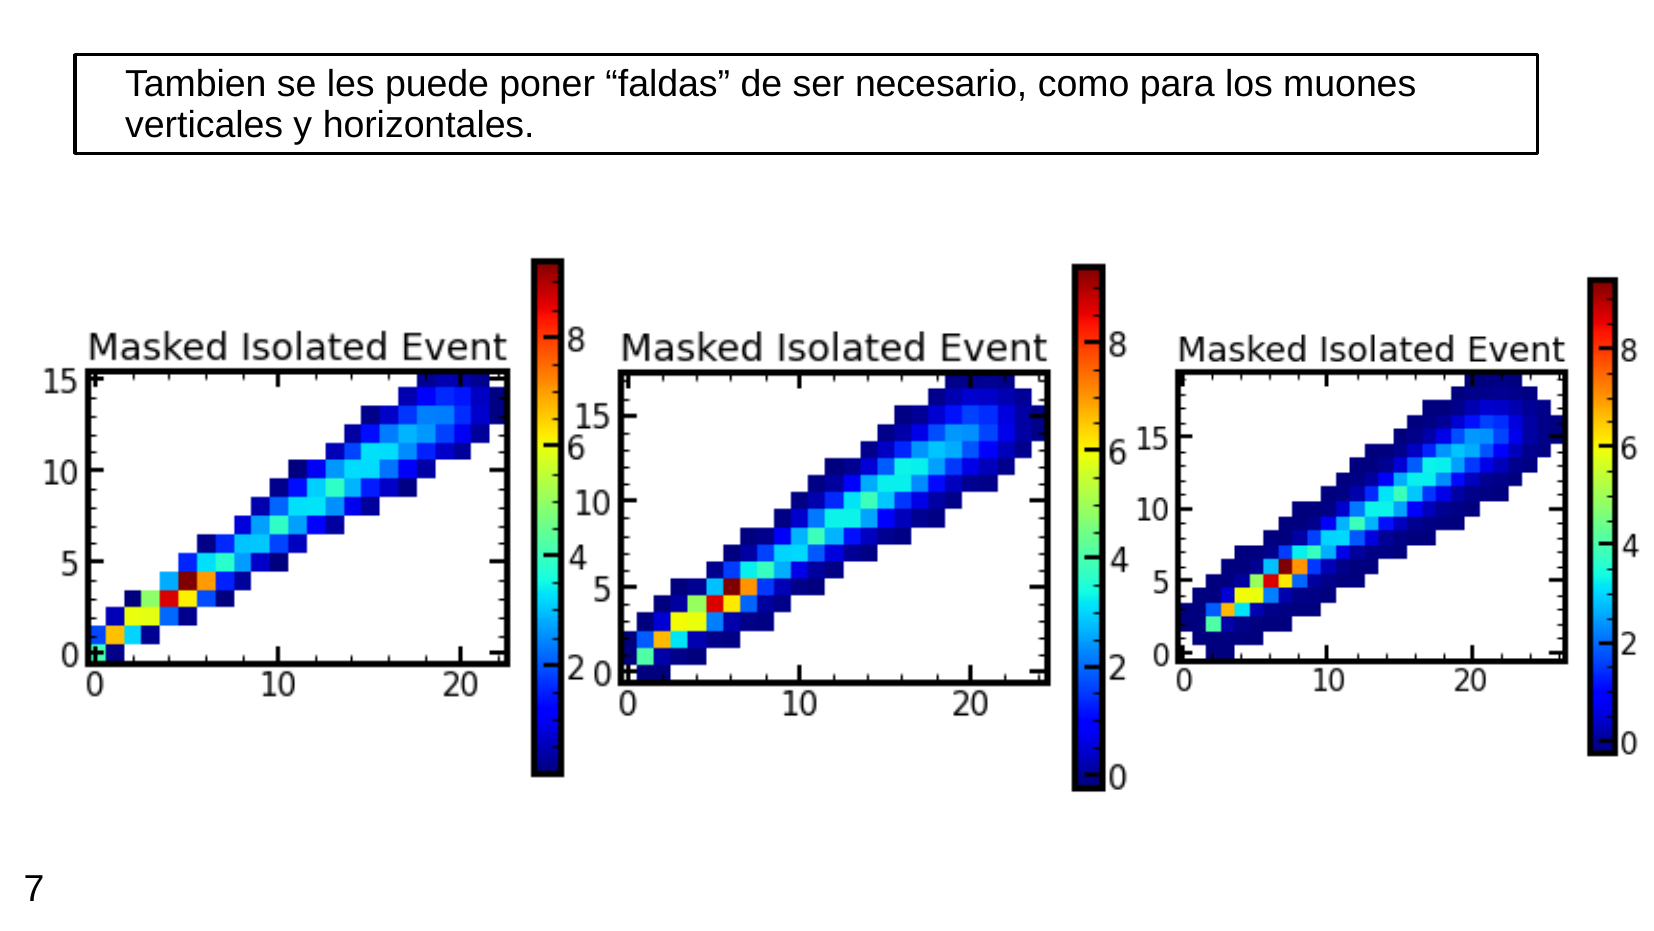

Tambien se les puede poner “faldas” de ser necesario, como para los muones verticales y horizontales.